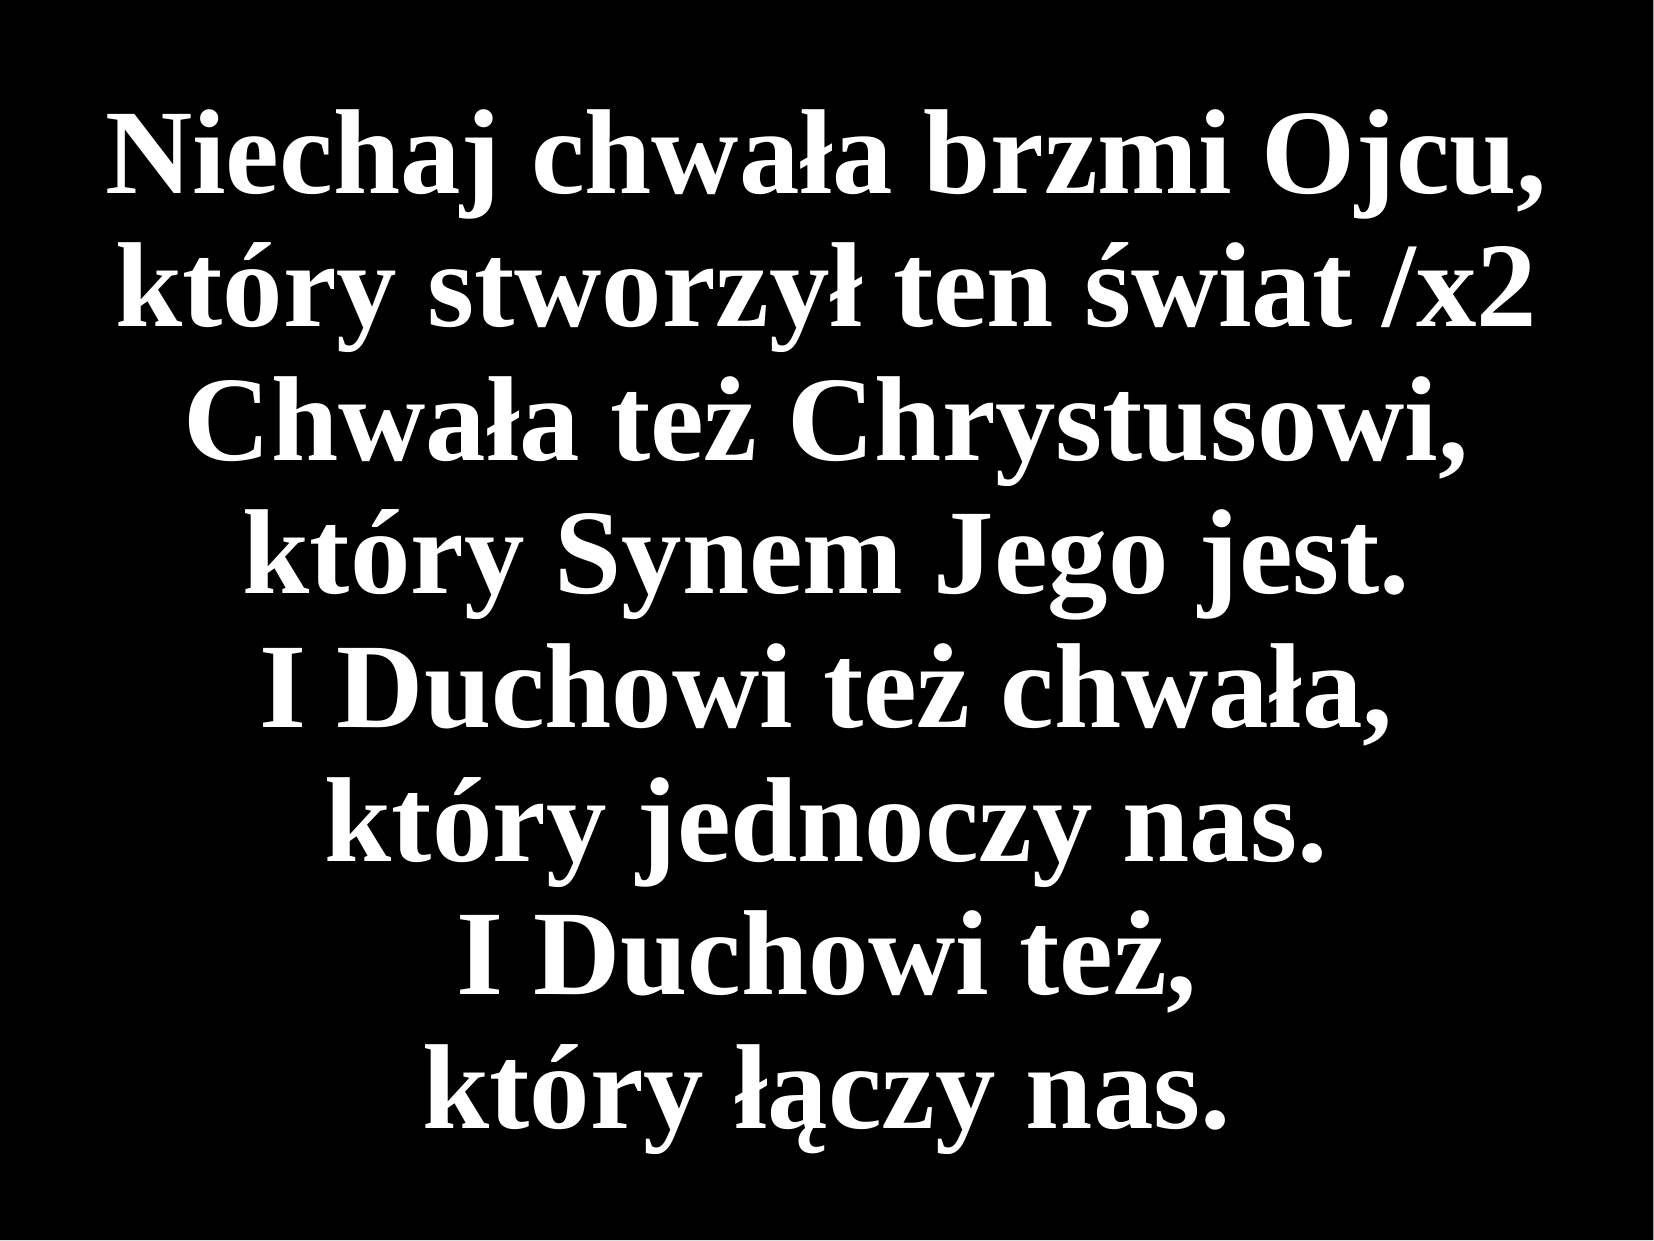

# Niechaj chwała brzmi Ojcu, który stworzył ten świat /x2 Chwała też Chrystusowi, który Synem Jego jest. I Duchowi też chwała, który jednoczy nas. I Duchowi też, który łączy nas.